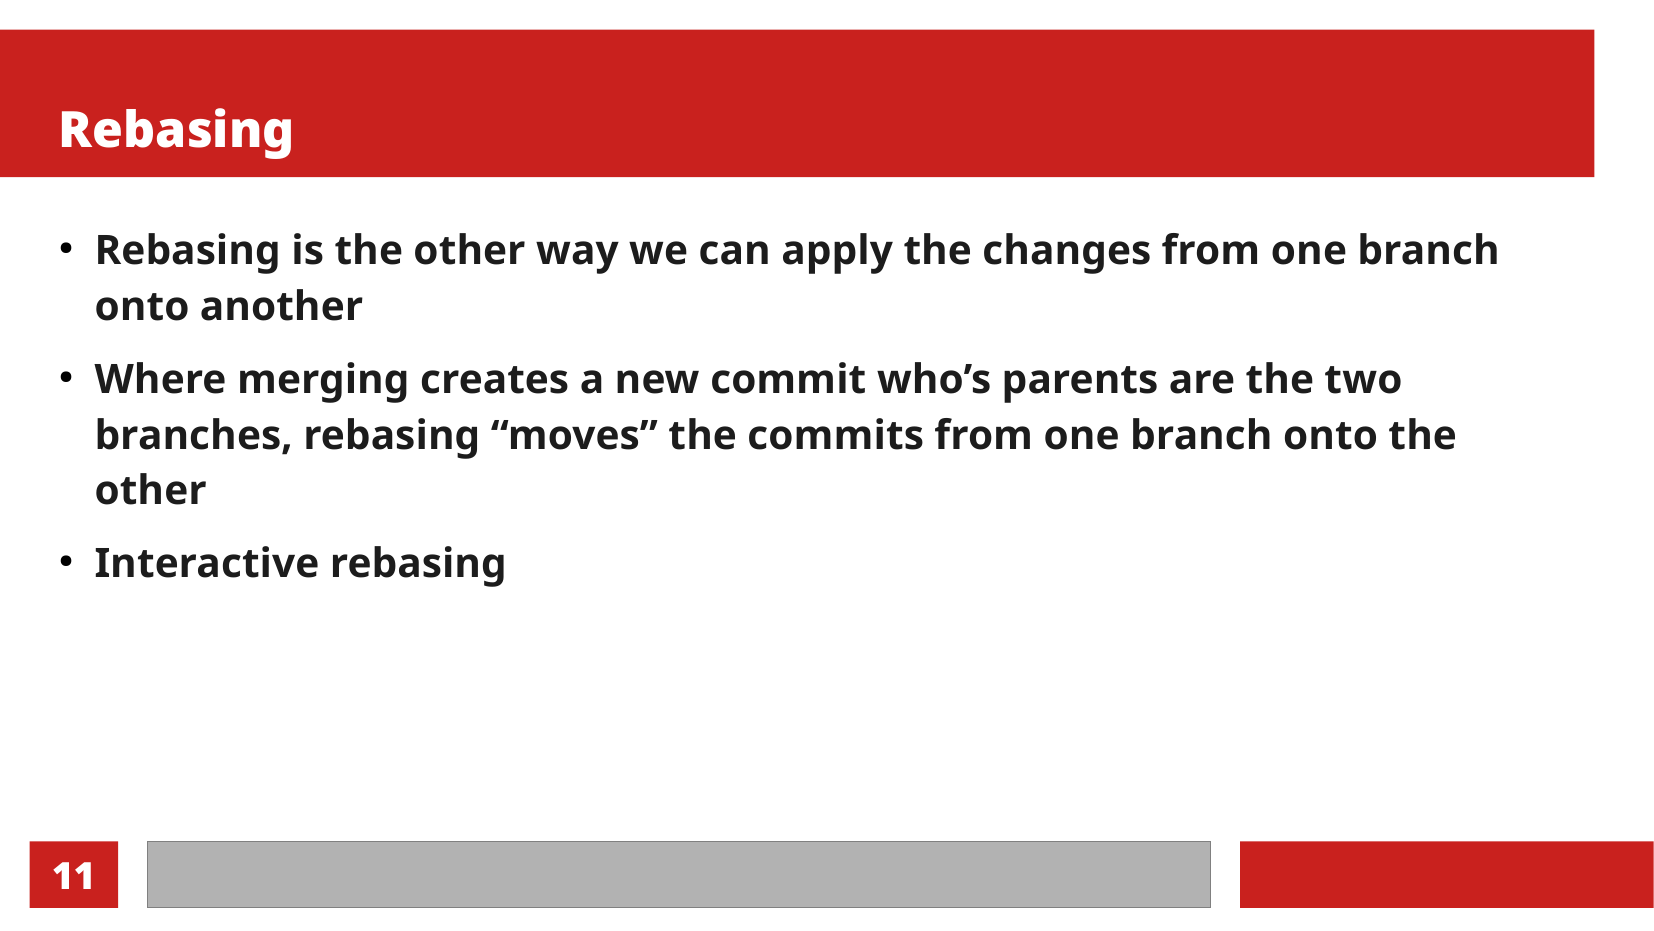

# Rebasing
Rebasing is the other way we can apply the changes from one branch onto another
Where merging creates a new commit who’s parents are the two branches, rebasing “moves” the commits from one branch onto the other
Interactive rebasing
11